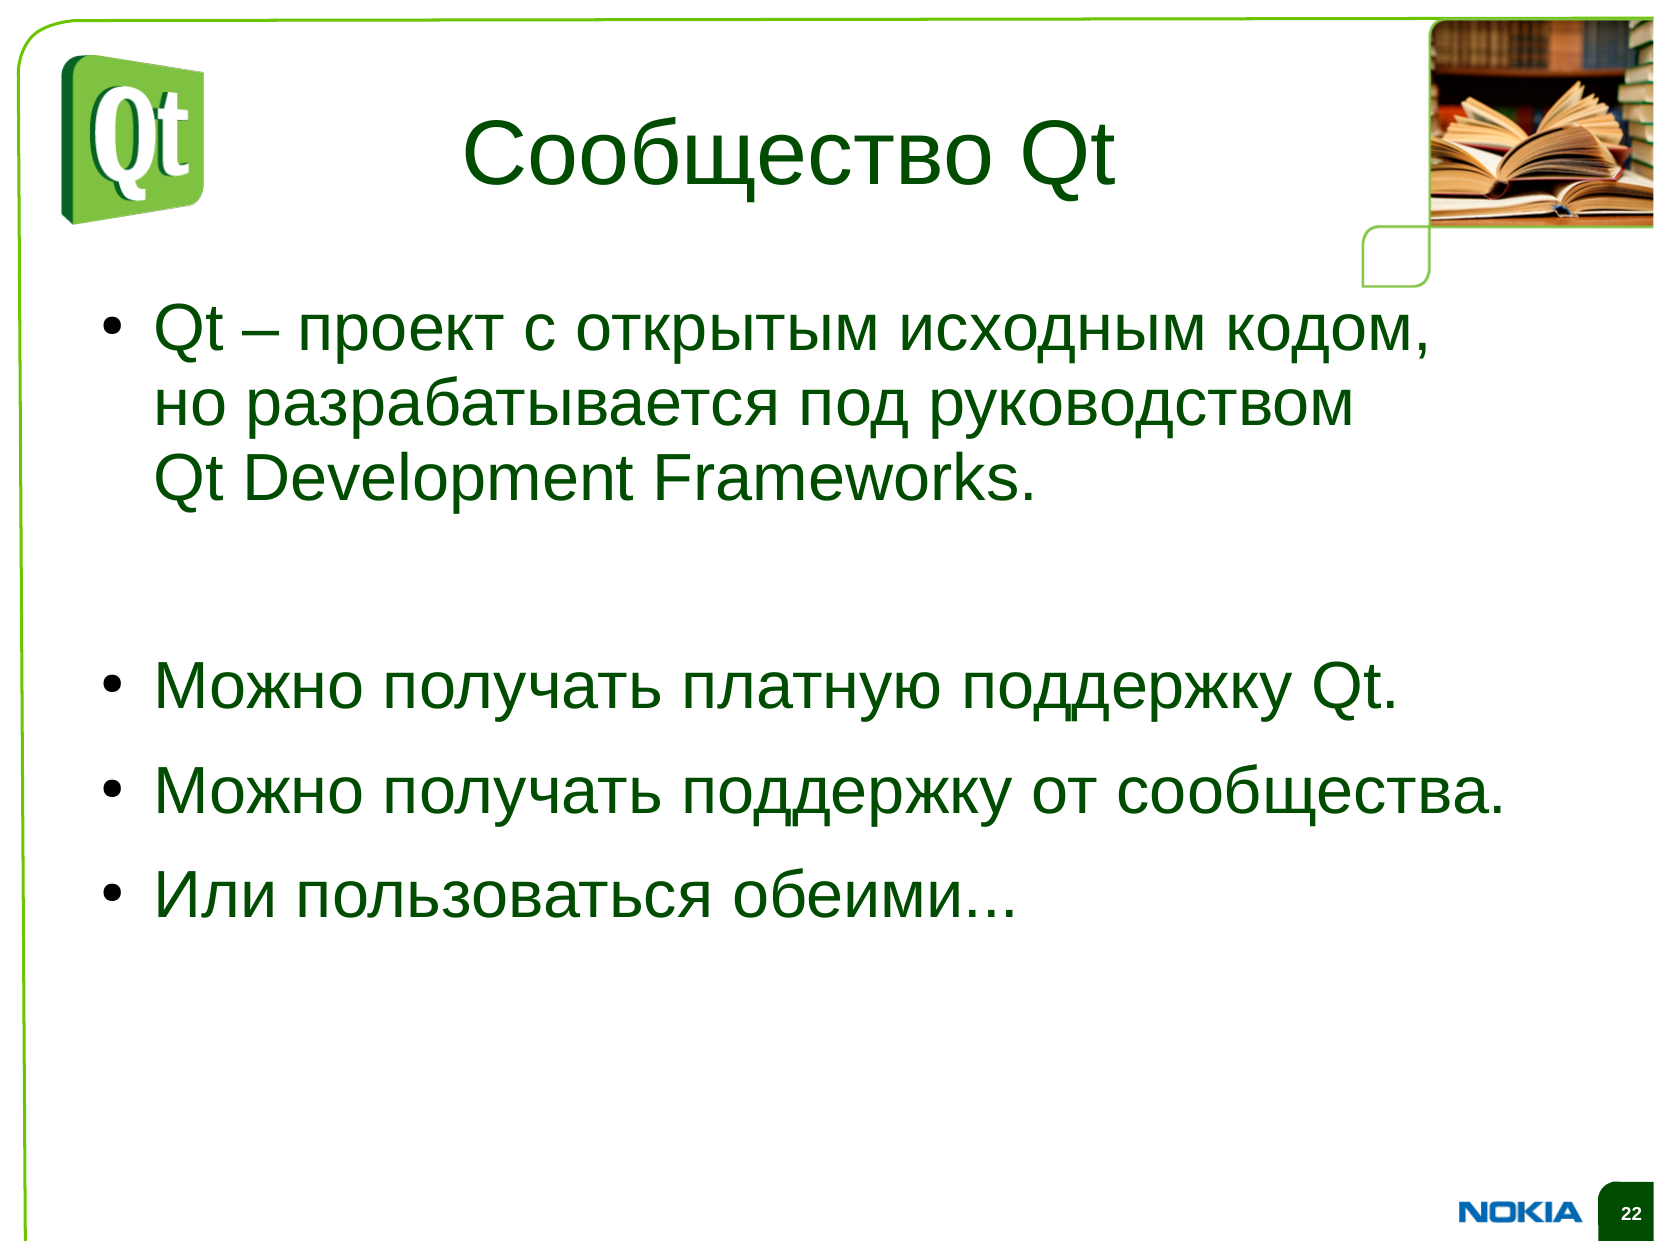

# Сообщество Qt
Qt – проект с открытым исходным кодом,
но разрабатывается под руководством
Qt Development Frameworks.
Можно получать платную поддержку Qt.
Можно получать поддержку от сообщества.
Или пользоваться обеими...